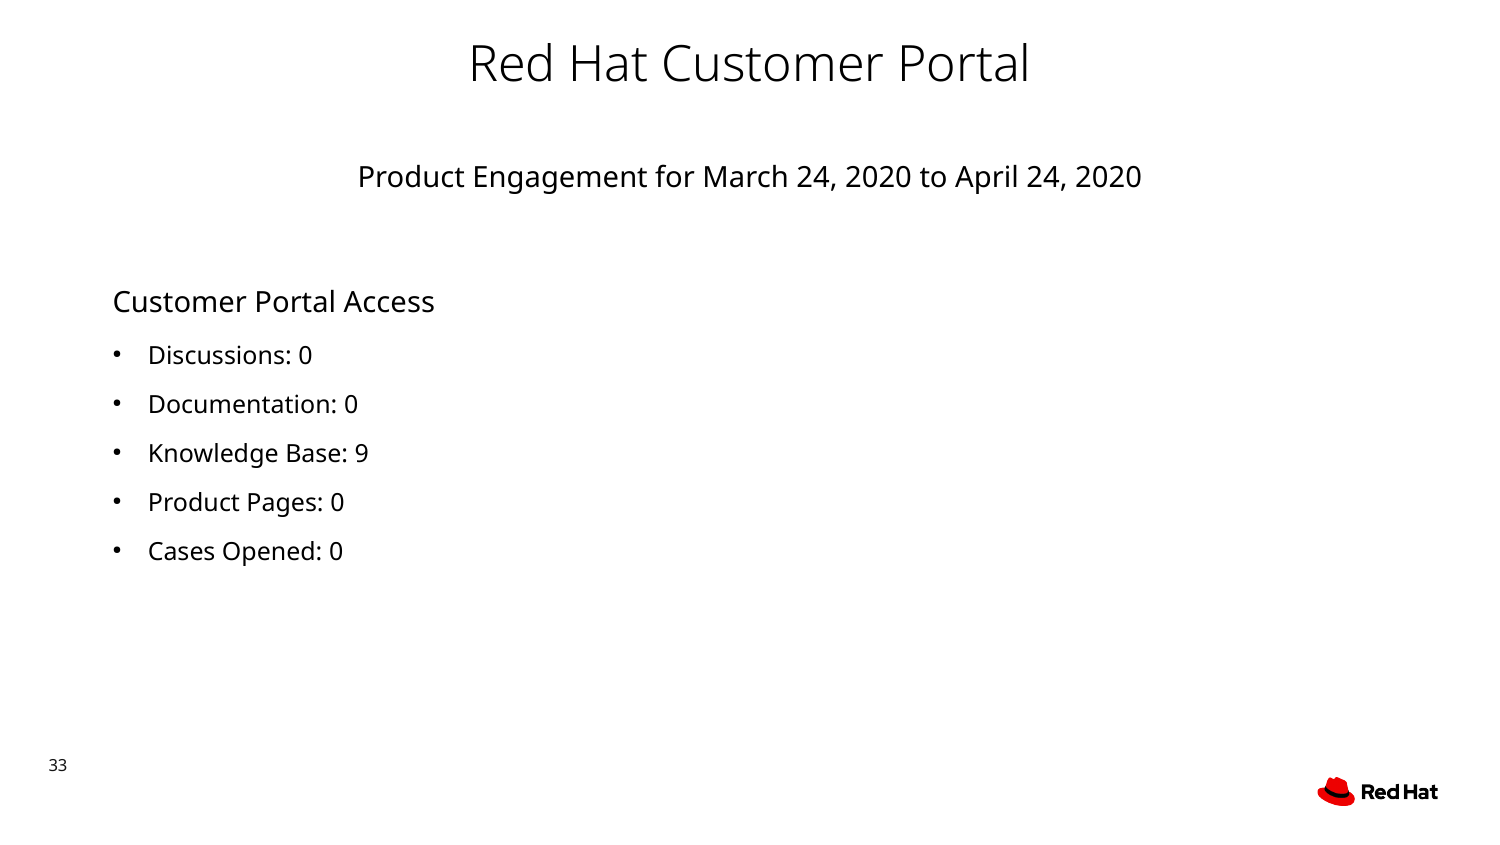

# Red Hat Customer Portal
Product Engagement for March 24, 2020 to April 24, 2020
Customer Portal Access
Discussions: 0
Documentation: 0
Knowledge Base: 9
Product Pages: 0
Cases Opened: 0
33